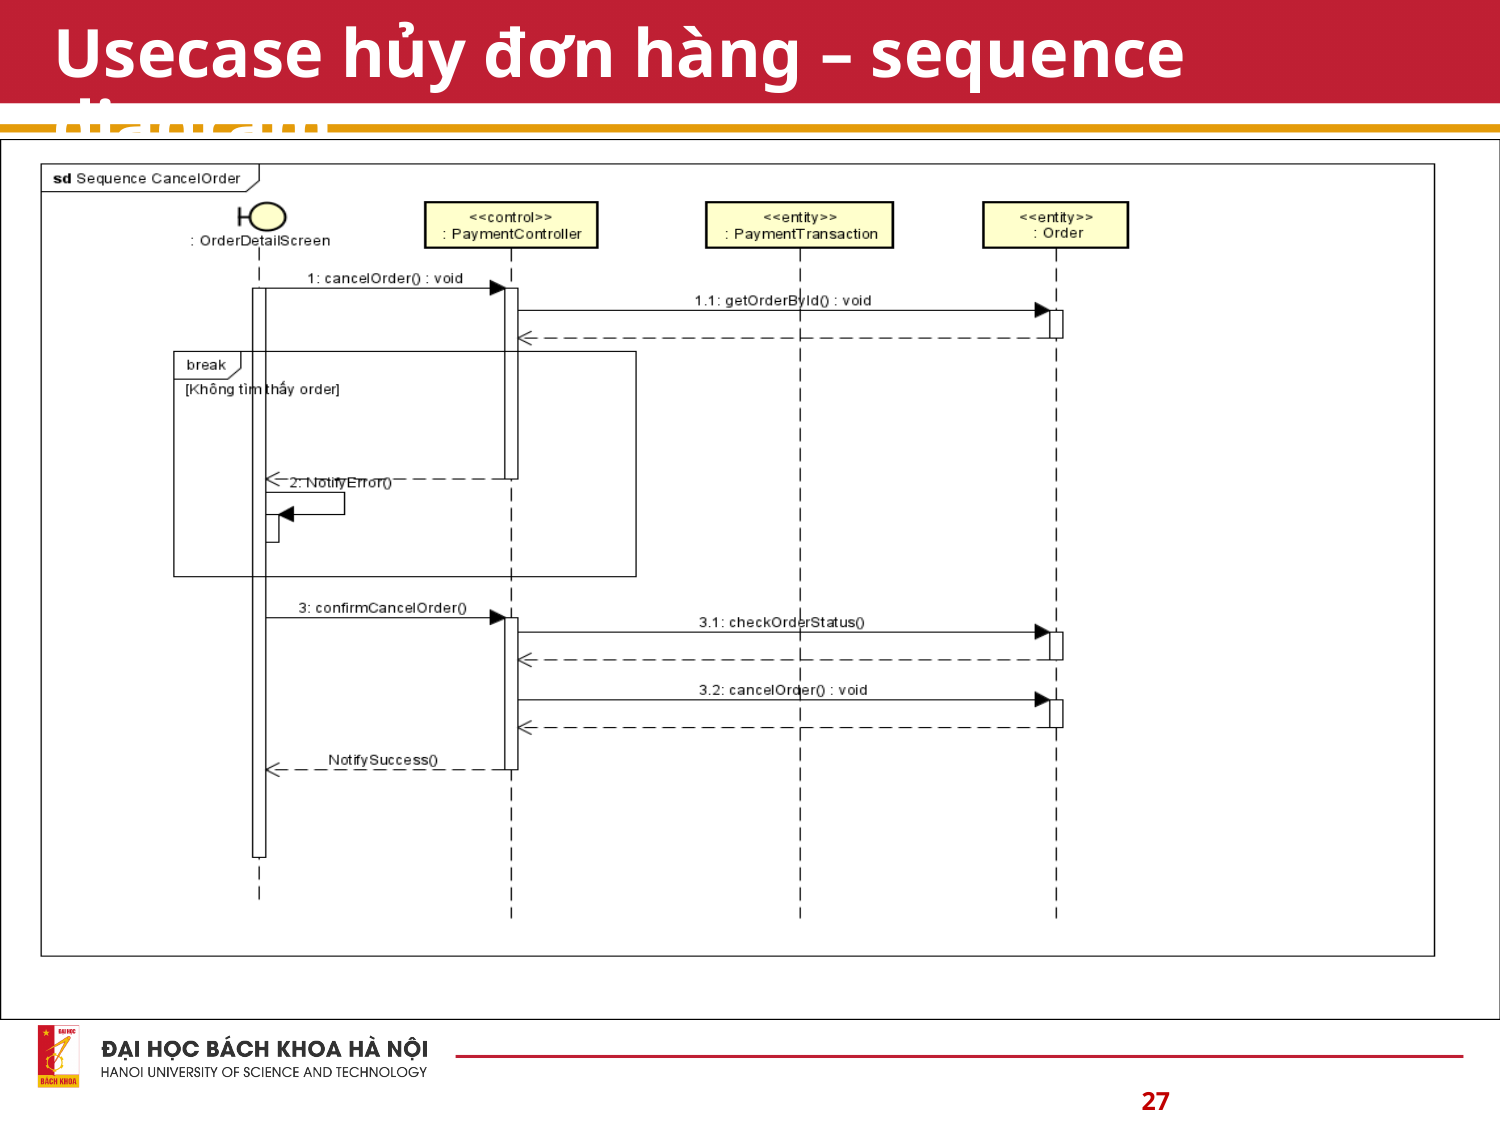

# Usecase hủy đơn hàng – sequence diagram